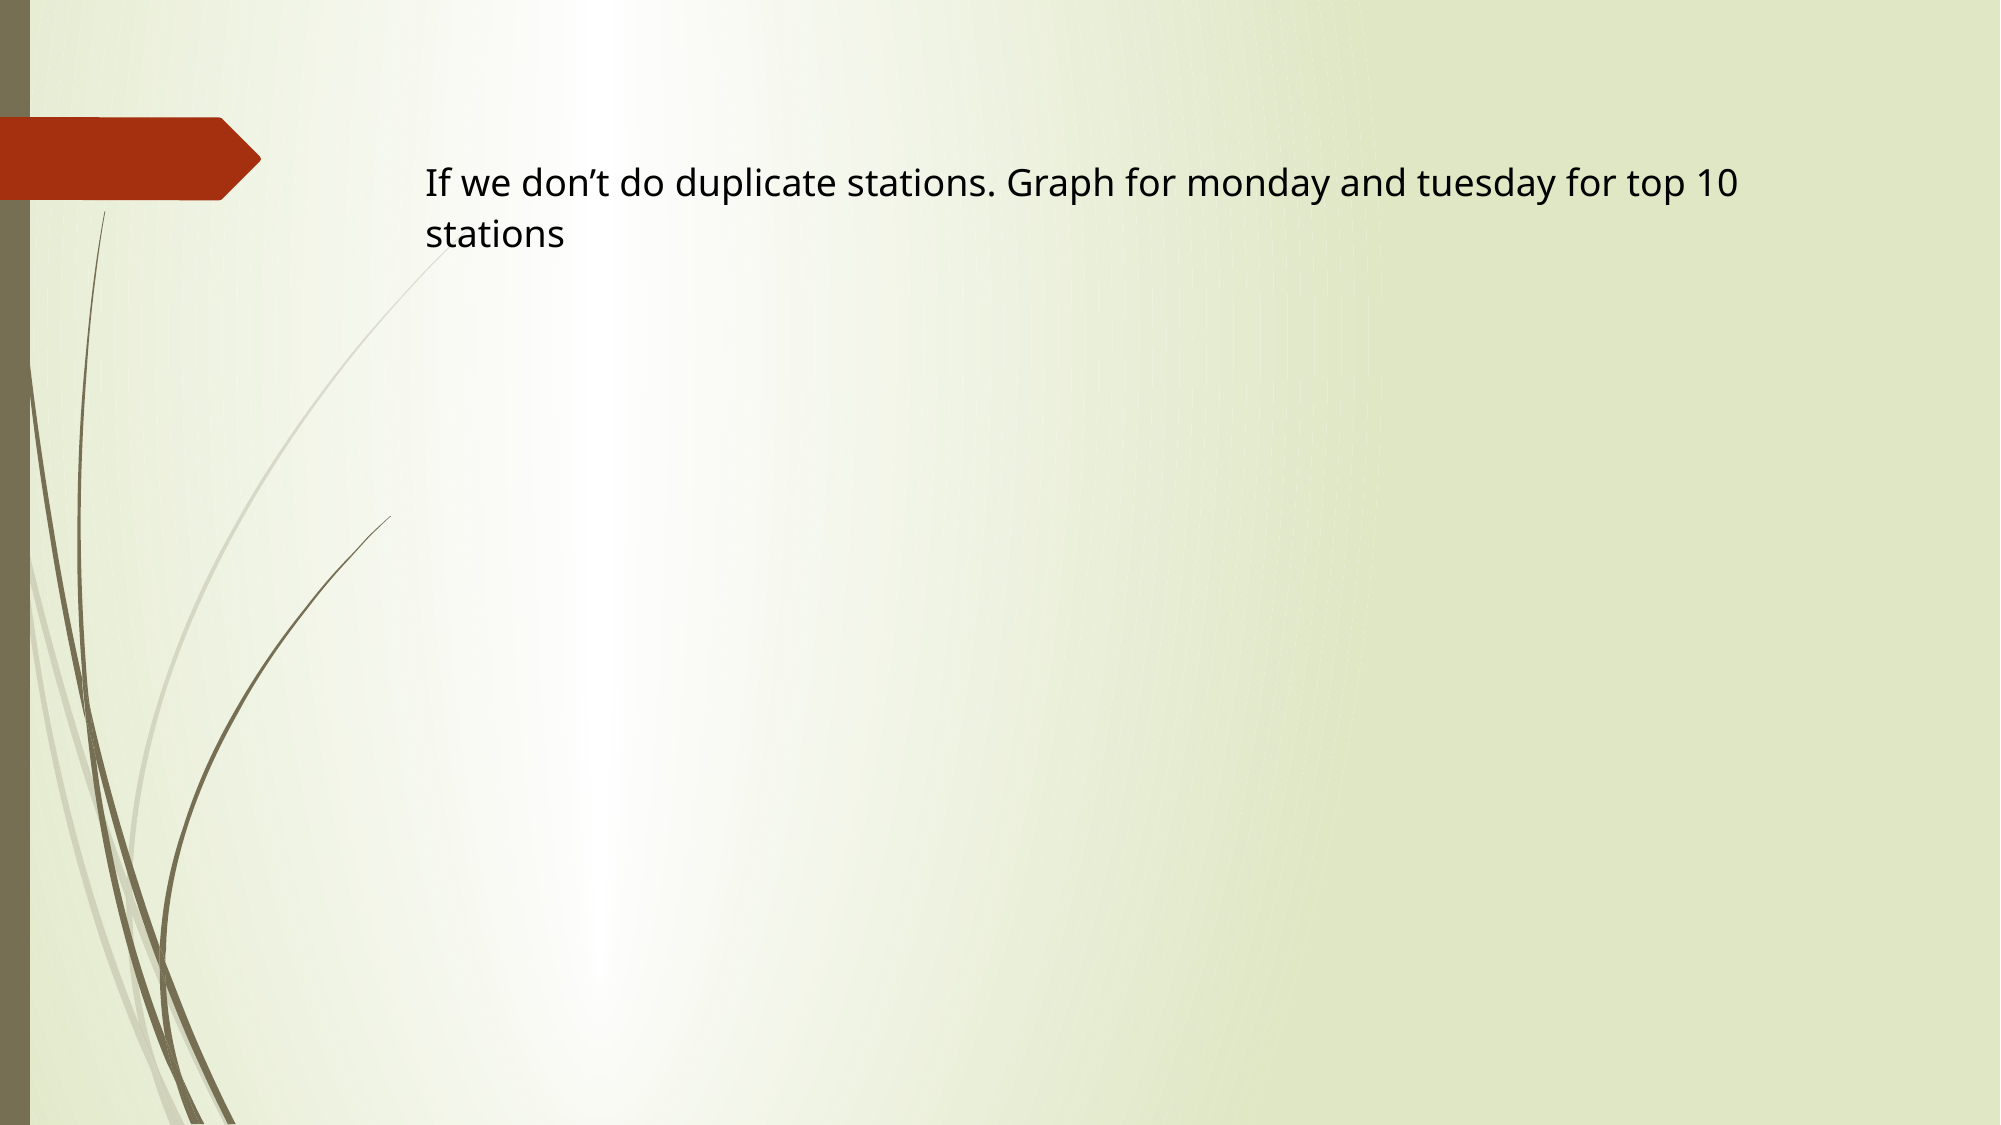

# If we don’t do duplicate stations. Graph for monday and tuesday for top 10 stations